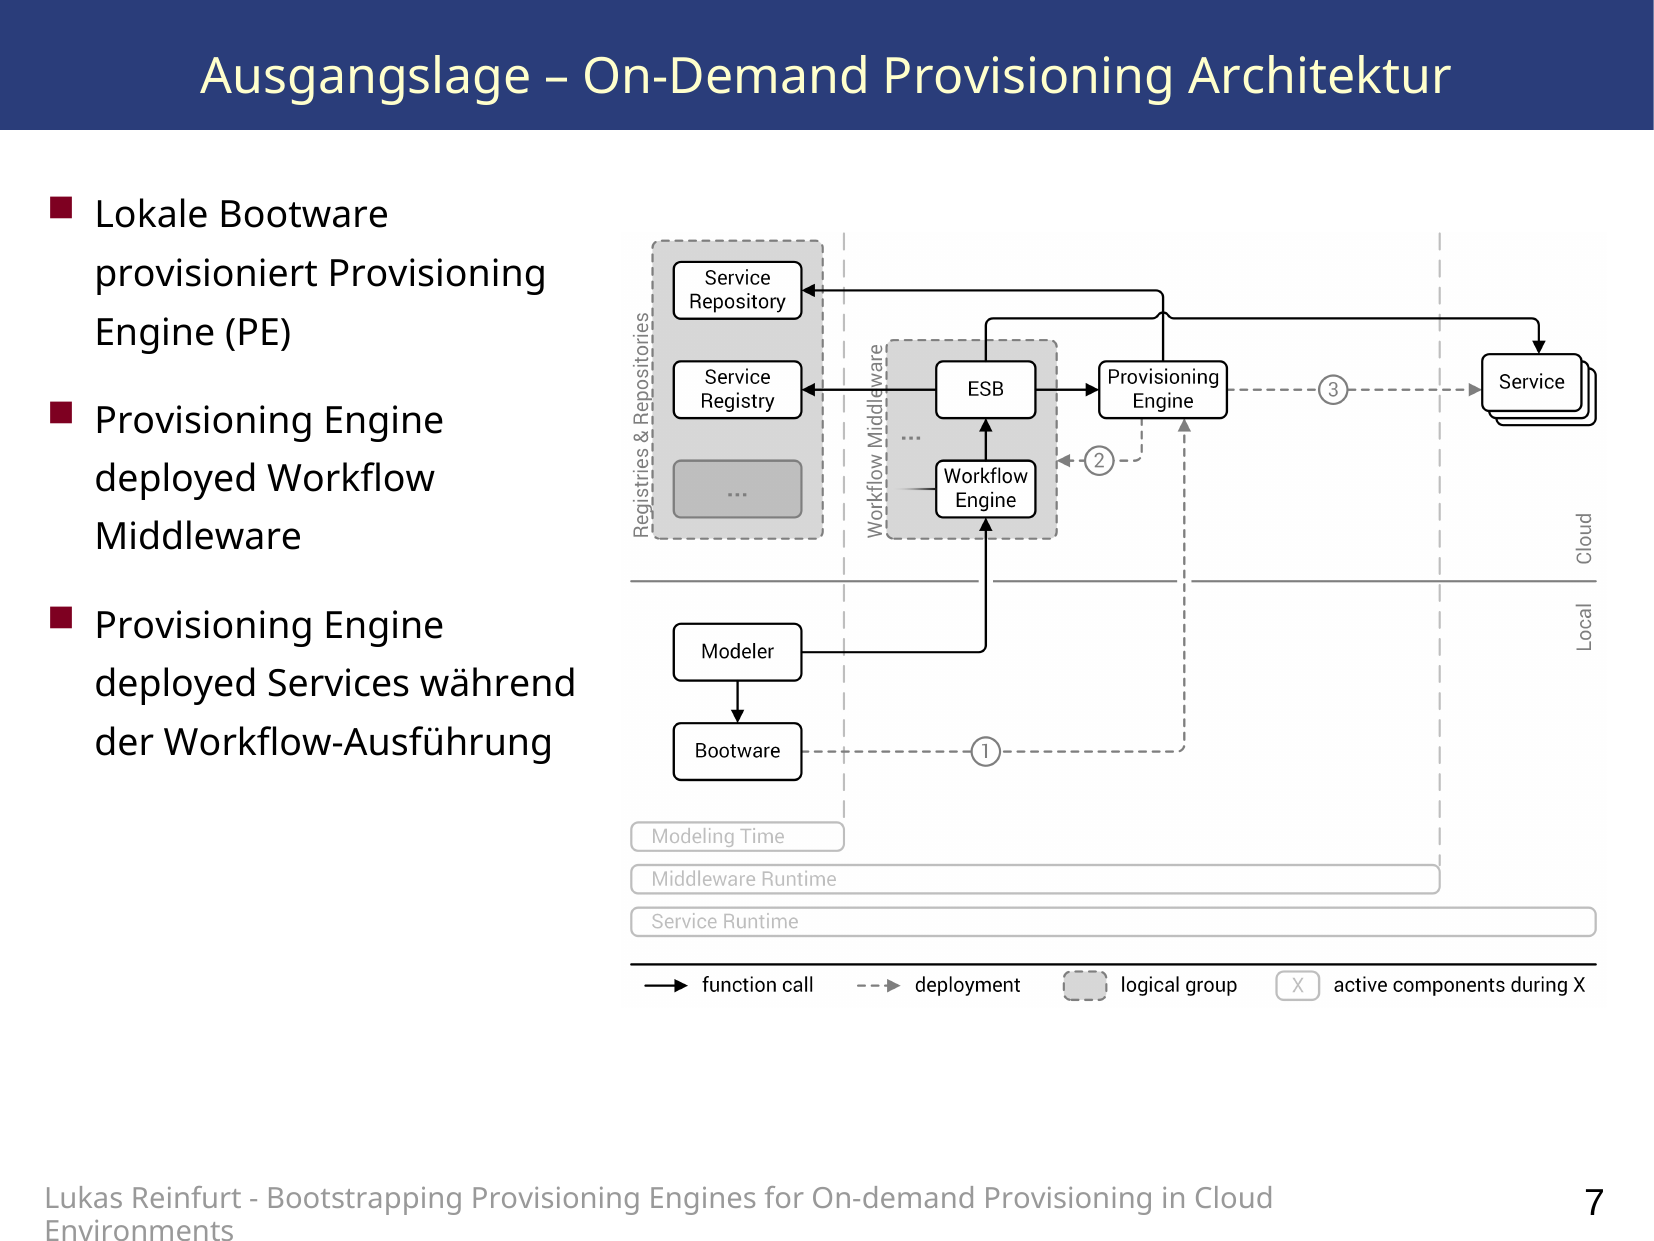

# Ausgangslage – On-Demand Provisioning Architektur
Lokale Bootware provisioniert Provisioning Engine (PE)
Provisioning Engine deployed Workflow Middleware
Provisioning Engine deployed Services während der Workflow-Ausführung